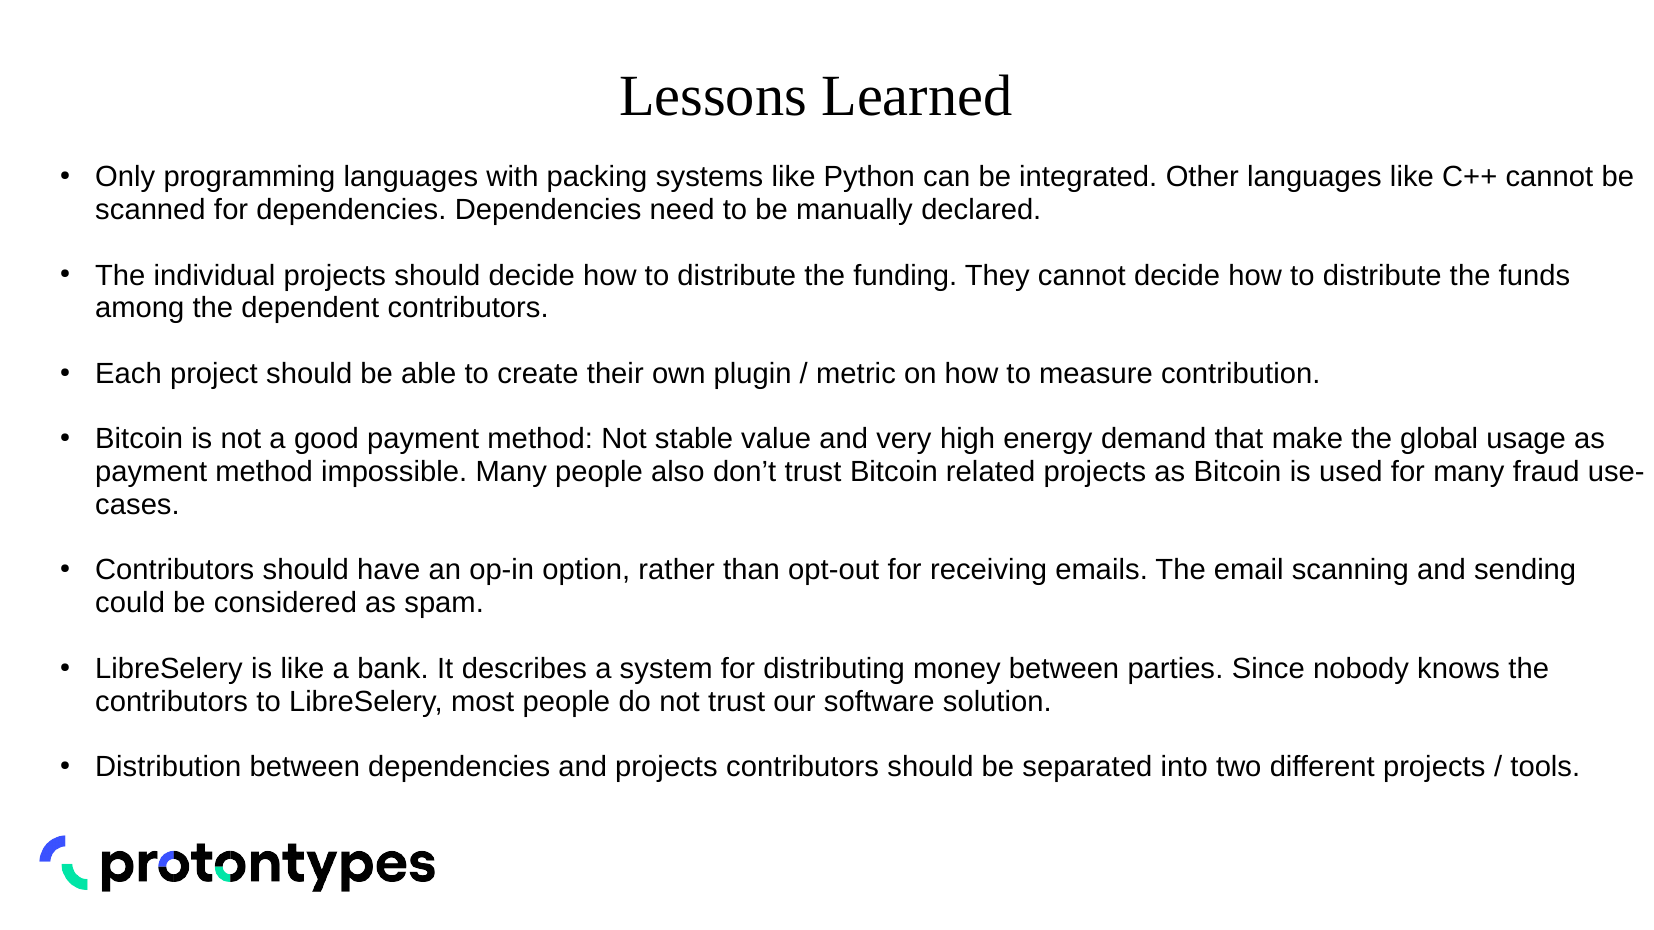

Lessons Learned
Only programming languages with packing systems like Python can be integrated. Other languages like C++ cannot be scanned for dependencies. Dependencies need to be manually declared.
The individual projects should decide how to distribute the funding. They cannot decide how to distribute the funds among the dependent contributors.
Each project should be able to create their own plugin / metric on how to measure contribution.
Bitcoin is not a good payment method: Not stable value and very high energy demand that make the global usage as payment method impossible. Many people also don’t trust Bitcoin related projects as Bitcoin is used for many fraud use-cases.
Contributors should have an op-in option, rather than opt-out for receiving emails. The email scanning and sending could be considered as spam.
LibreSelery is like a bank. It describes a system for distributing money between parties. Since nobody knows the contributors to LibreSelery, most people do not trust our software solution.
Distribution between dependencies and projects contributors should be separated into two different projects / tools.